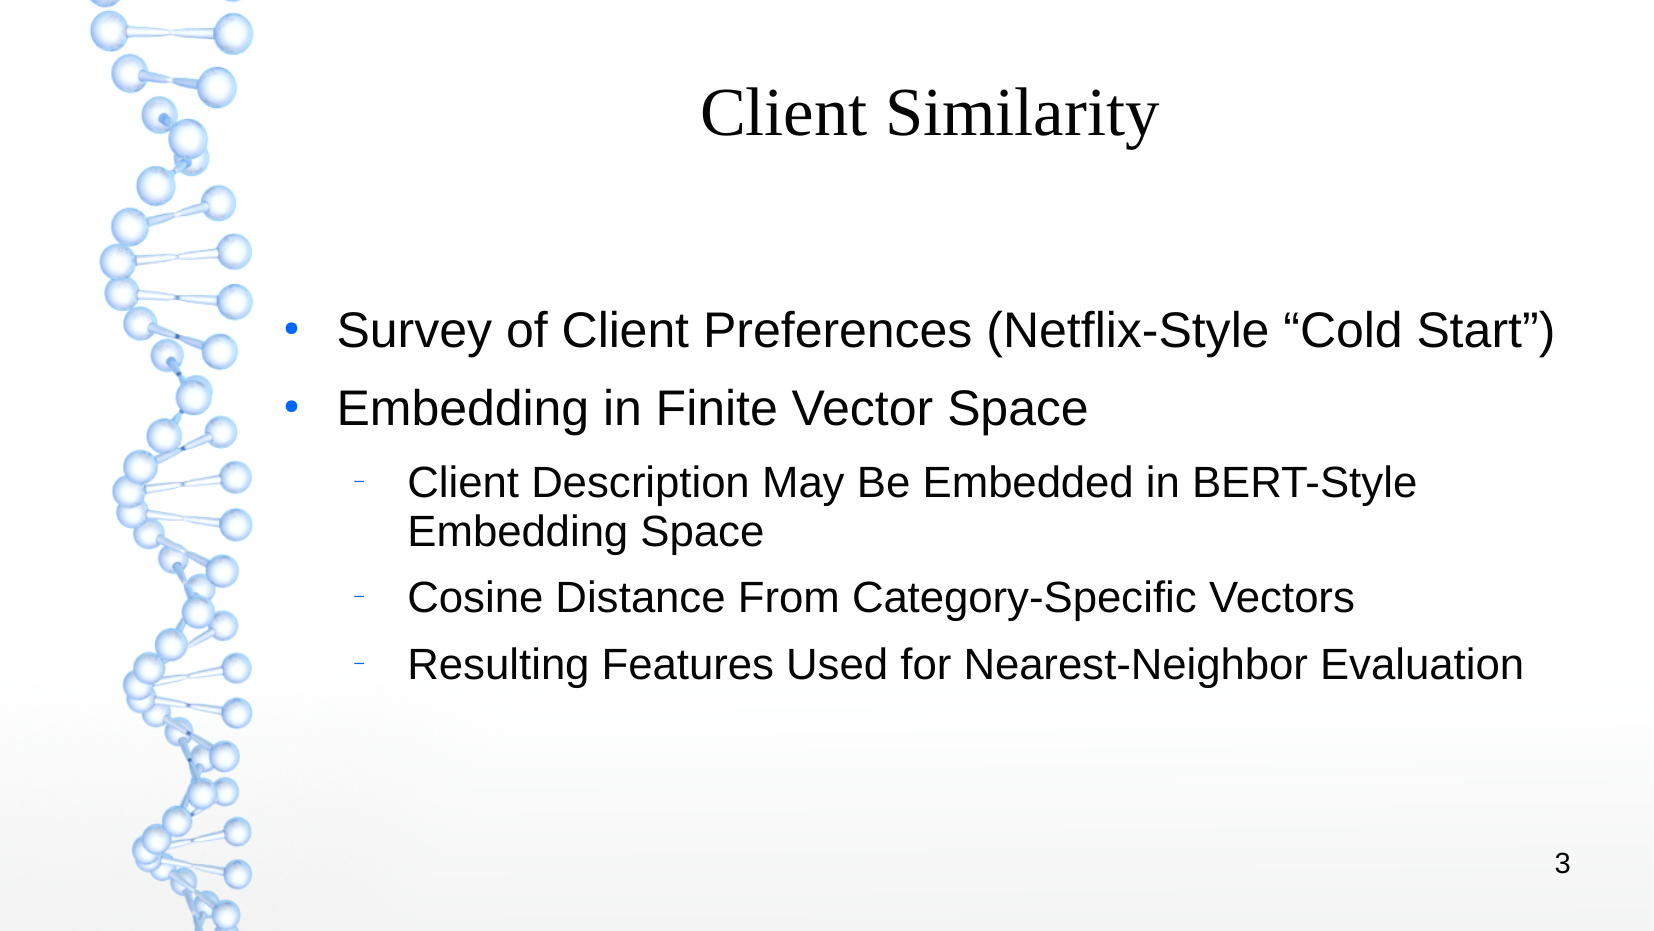

# Client Similarity
Survey of Client Preferences (Netflix-Style “Cold Start”)
Embedding in Finite Vector Space
Client Description May Be Embedded in BERT-Style Embedding Space
Cosine Distance From Category-Specific Vectors
Resulting Features Used for Nearest-Neighbor Evaluation
3